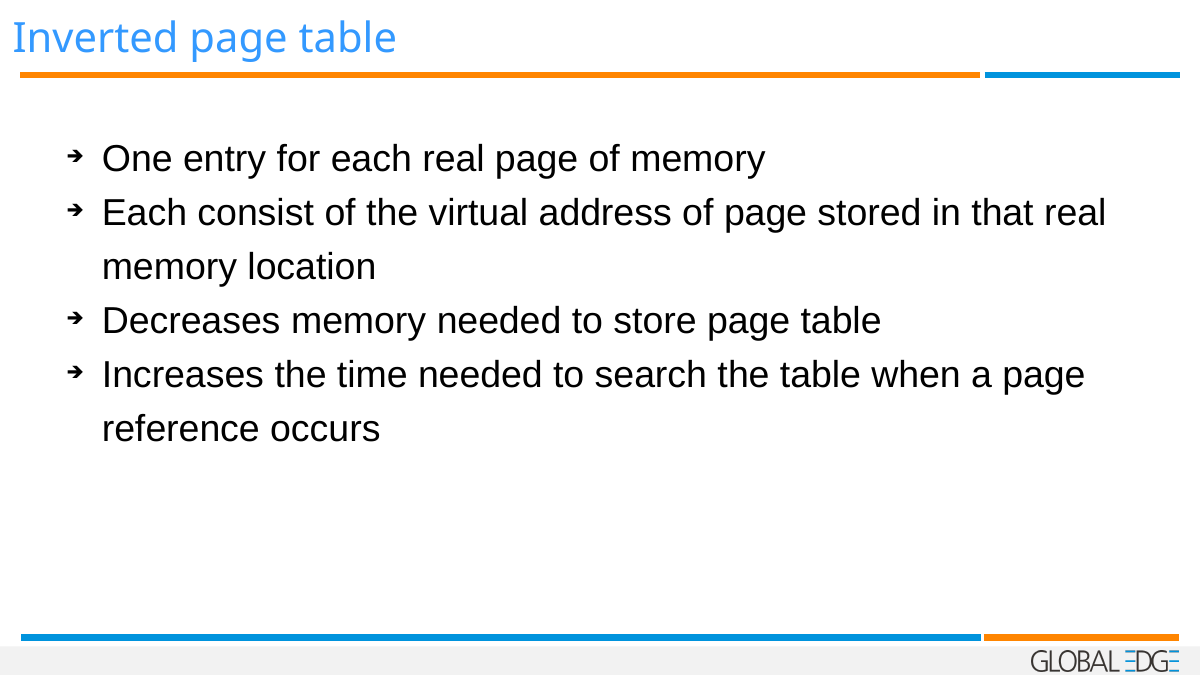

# Inverted page table
One entry for each real page of memory
Each consist of the virtual address of page stored in that real
memory location
Decreases memory needed to store page table
Increases the time needed to search the table when a page
reference occurs